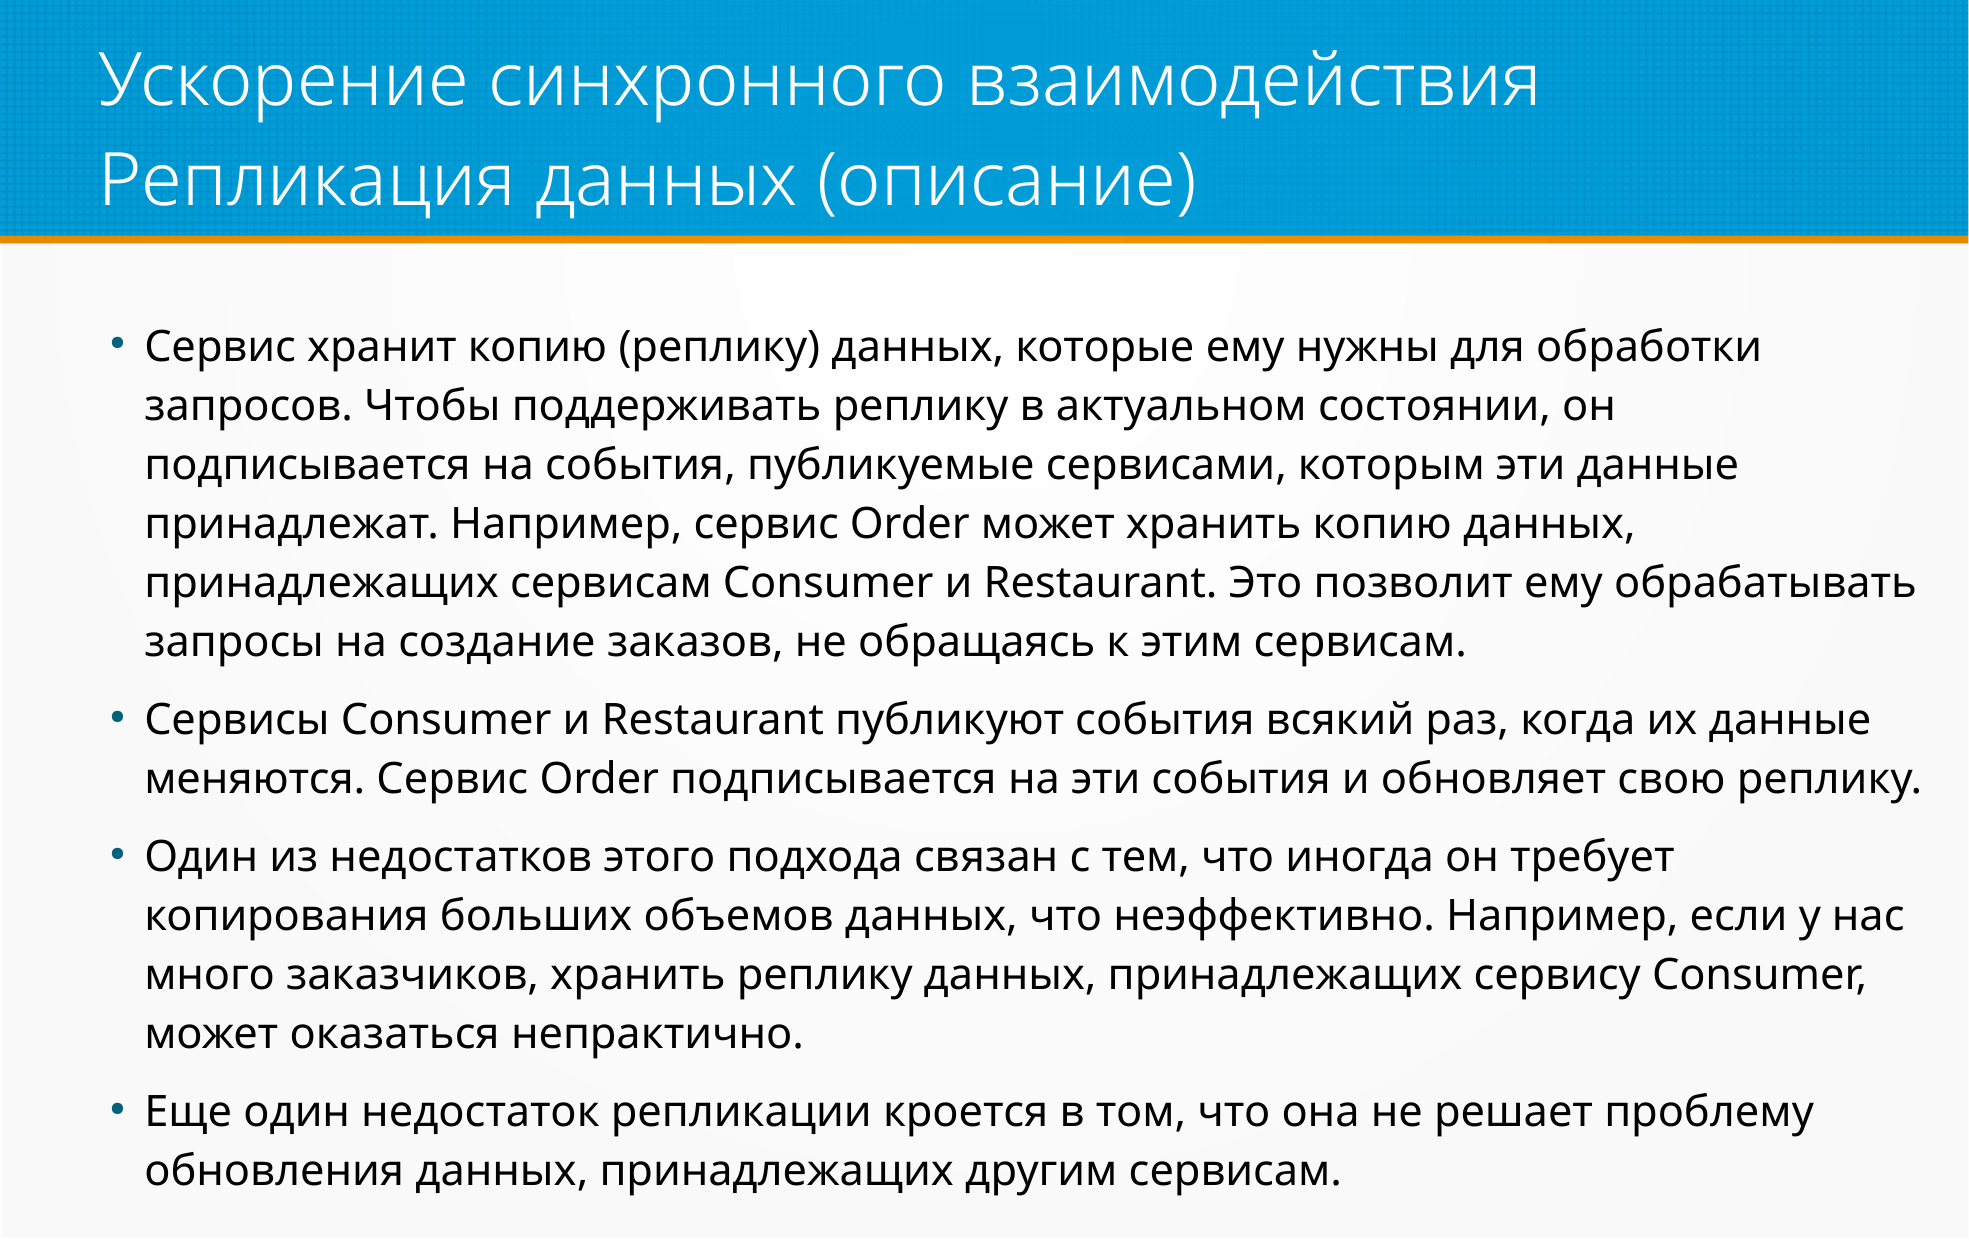

# Ускорение синхронного взаимодействия Репликация данных (описание)
Сервис хранит копию (реплику) данных, которые ему нужны для обработки запросов. Чтобы поддерживать реплику в актуальном состоянии, он подписывается на события, публикуемые сервисами, которым эти данные принадлежат. Например, сервис Order может хранить копию данных, принадлежащих сервисам Consumer и Restaurant. Это позволит ему обрабатывать запросы на создание заказов, не обращаясь к этим сервисам.
Сервисы Consumer и Restaurant публикуют события всякий раз, когда их данные меняются. Сервис Order подписывается на эти события и обновляет свою реплику.
Один из недостатков этого подхода связан с тем, что иногда он требует копирования больших объемов данных, что неэффективно. Например, если у нас много заказчиков, хранить реплику данных, принадлежащих сервису Consumer, может оказаться непрактично.
Еще один недостаток репликации кроется в том, что она не решает проблему обновления данных, принадлежащих другим сервисам.